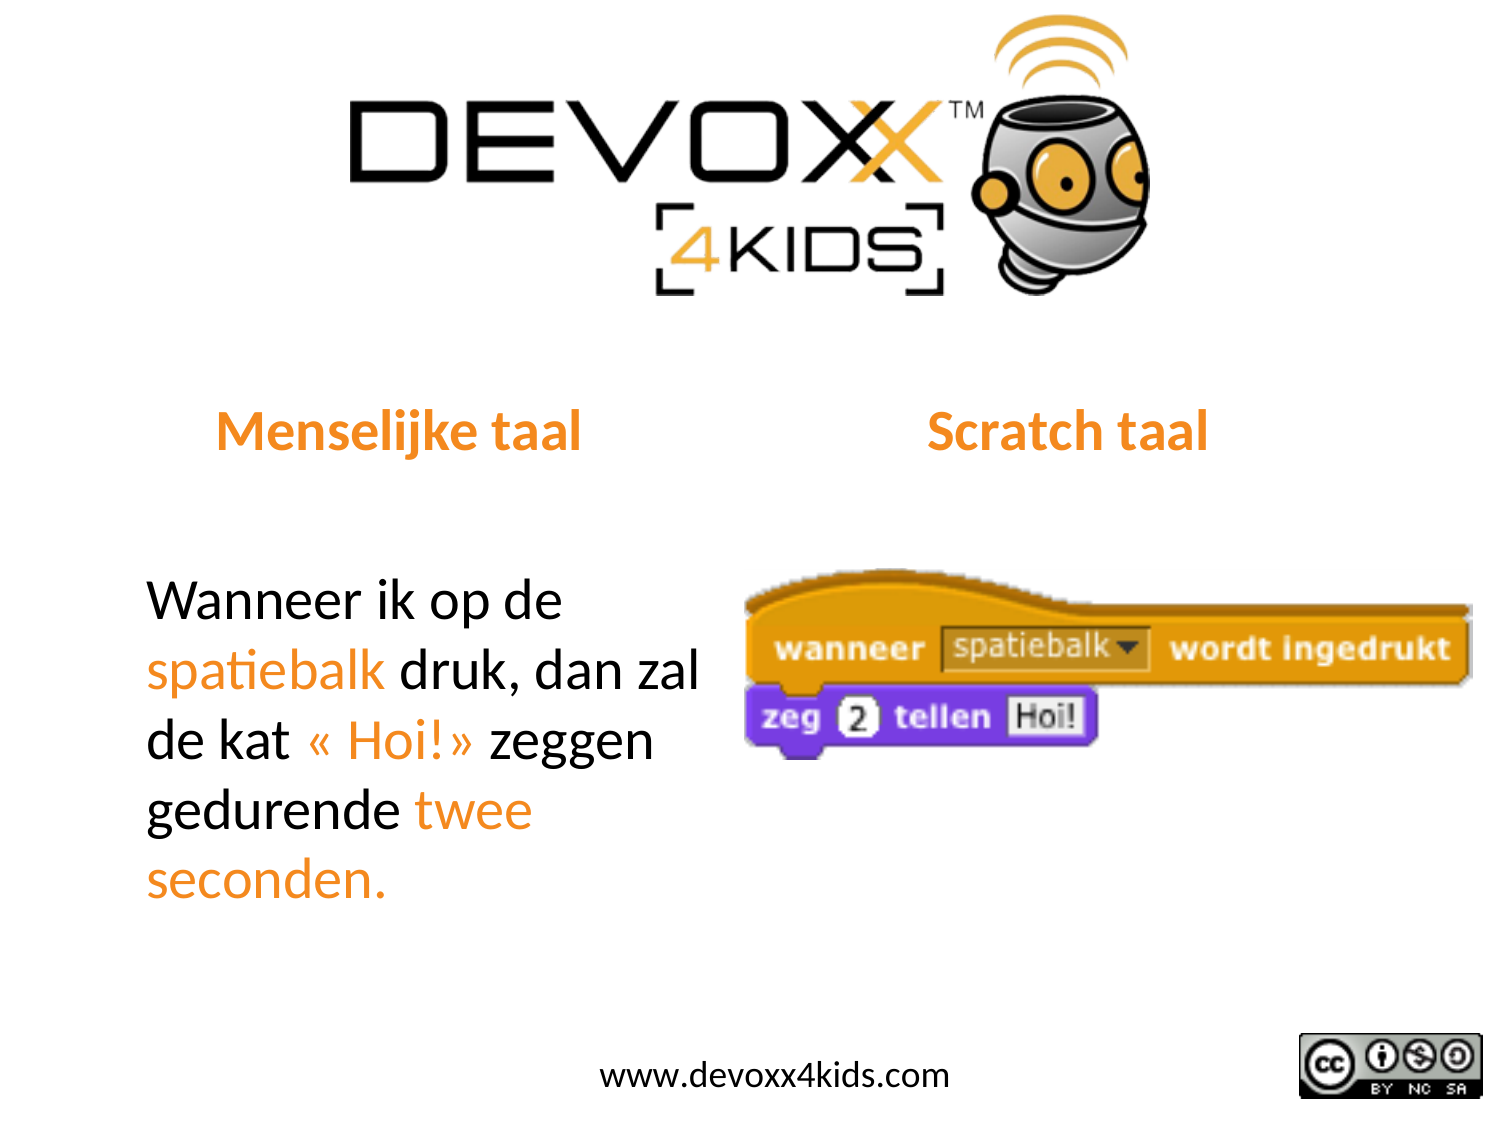

# Menselijke taal
	Wanneer ik op de spatiebalk druk, dan zal de kat « Hoi!» zeggen gedurende twee seconden.
Scratch taal